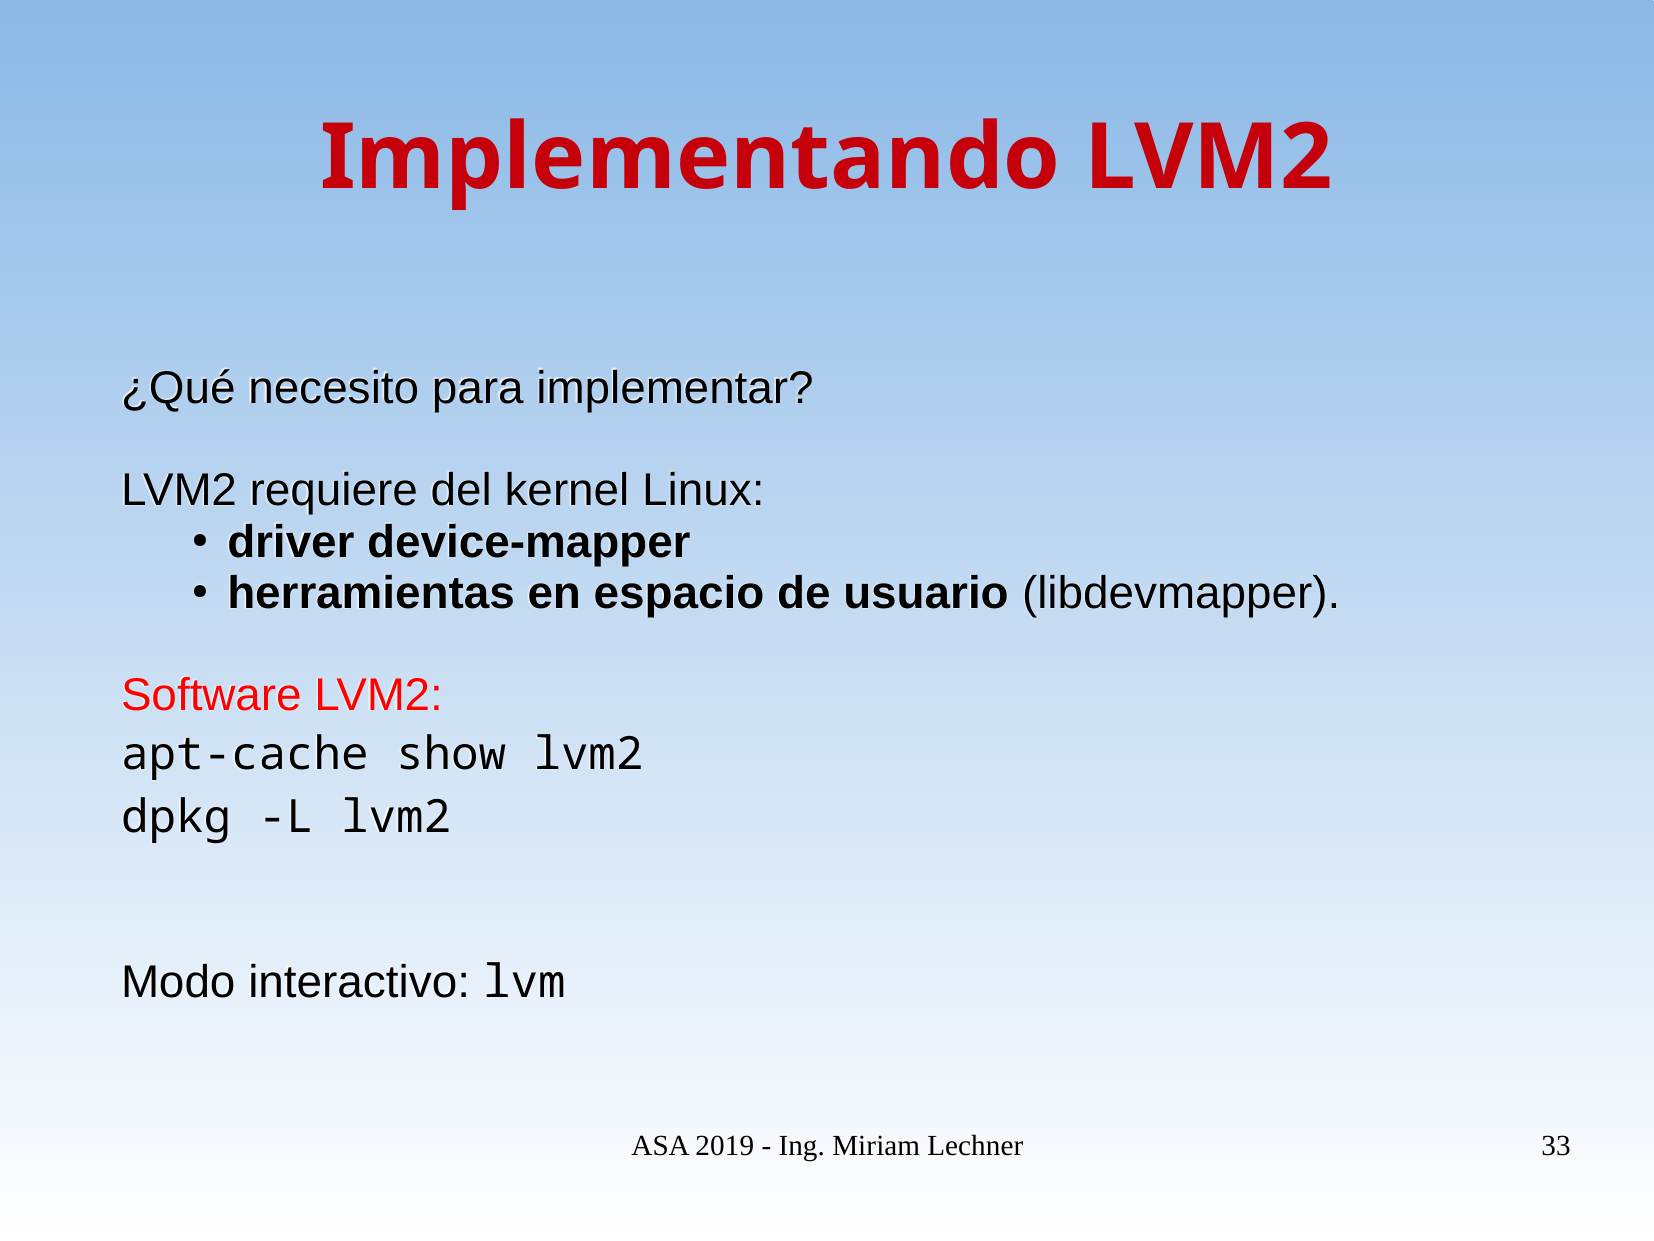

# Implementando LVM2
¿Qué necesito para implementar?
LVM2 requiere del kernel Linux:
driver device-mapper
herramientas en espacio de usuario (libdevmapper).
Software LVM2:
apt-cache show lvm2
dpkg -L lvm2
Modo interactivo: lvm
ASA 2019 - Ing. Miriam Lechner
33